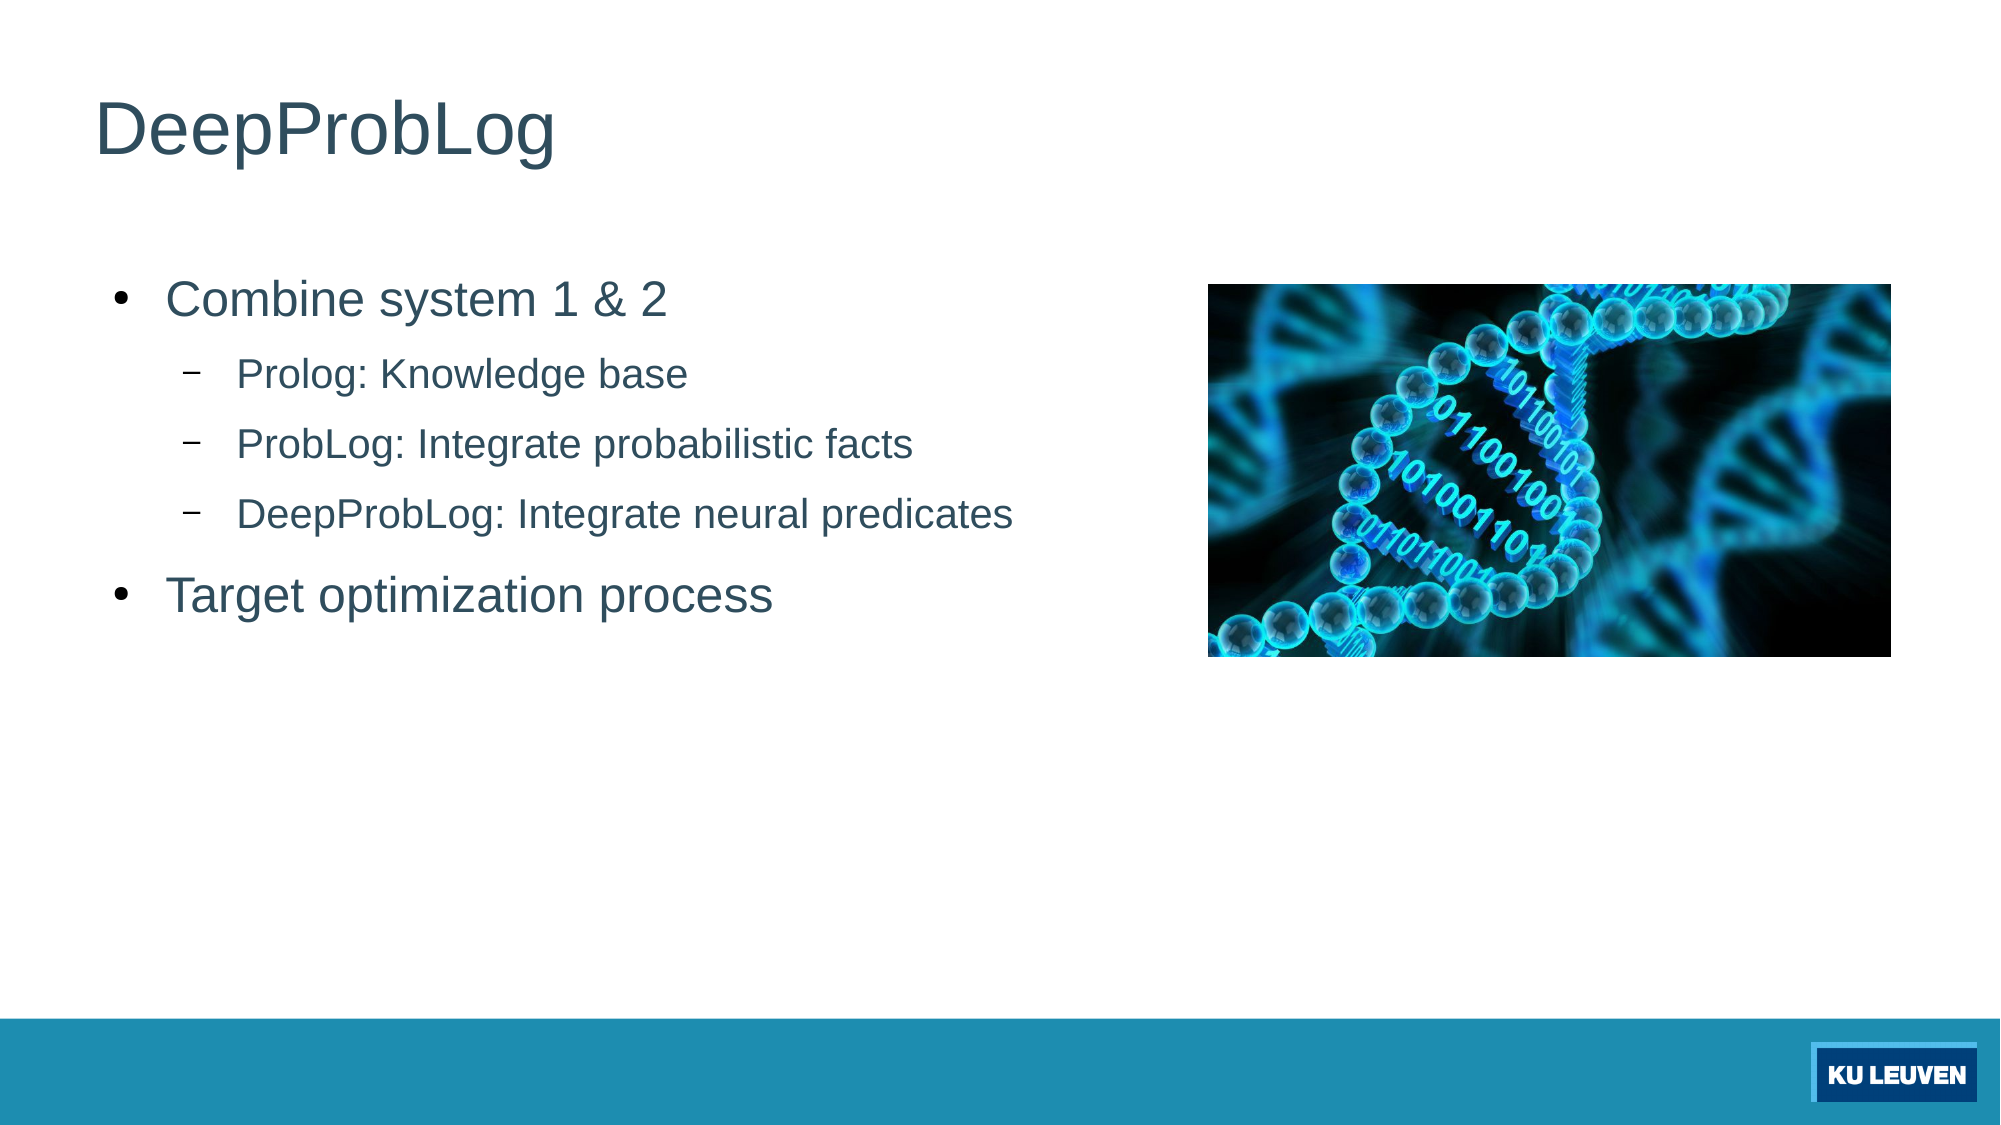

# DeepProbLog
Combine system 1 & 2
Prolog: Knowledge base
ProbLog: Integrate probabilistic facts
DeepProbLog: Integrate neural predicates
Target optimization process